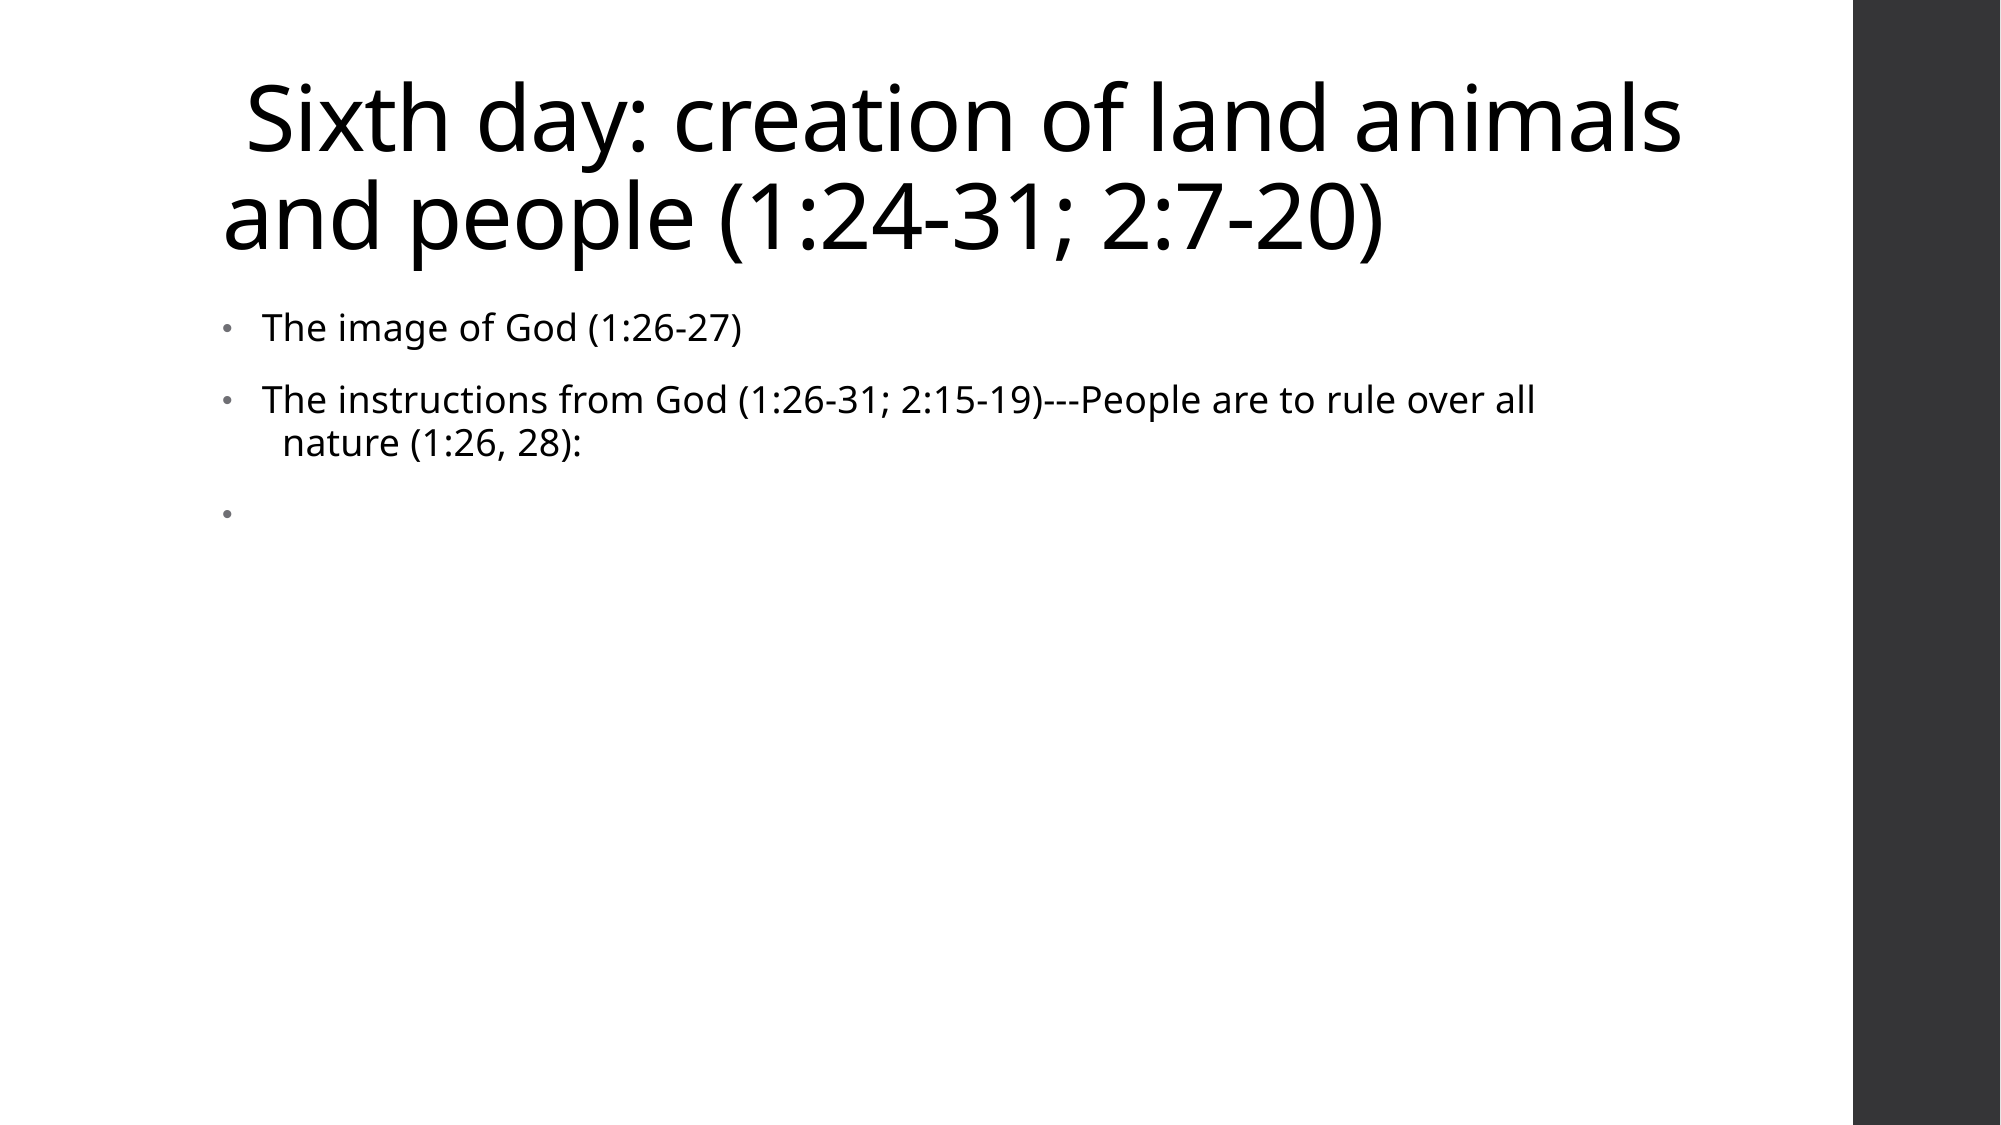

# Sixth day: creation of land animals and people (1:24-31; 2:7-20)
 The image of God (1:26-27)
 The instructions from God (1:26-31; 2:15-19)---People are to rule over all nature (1:26, 28):